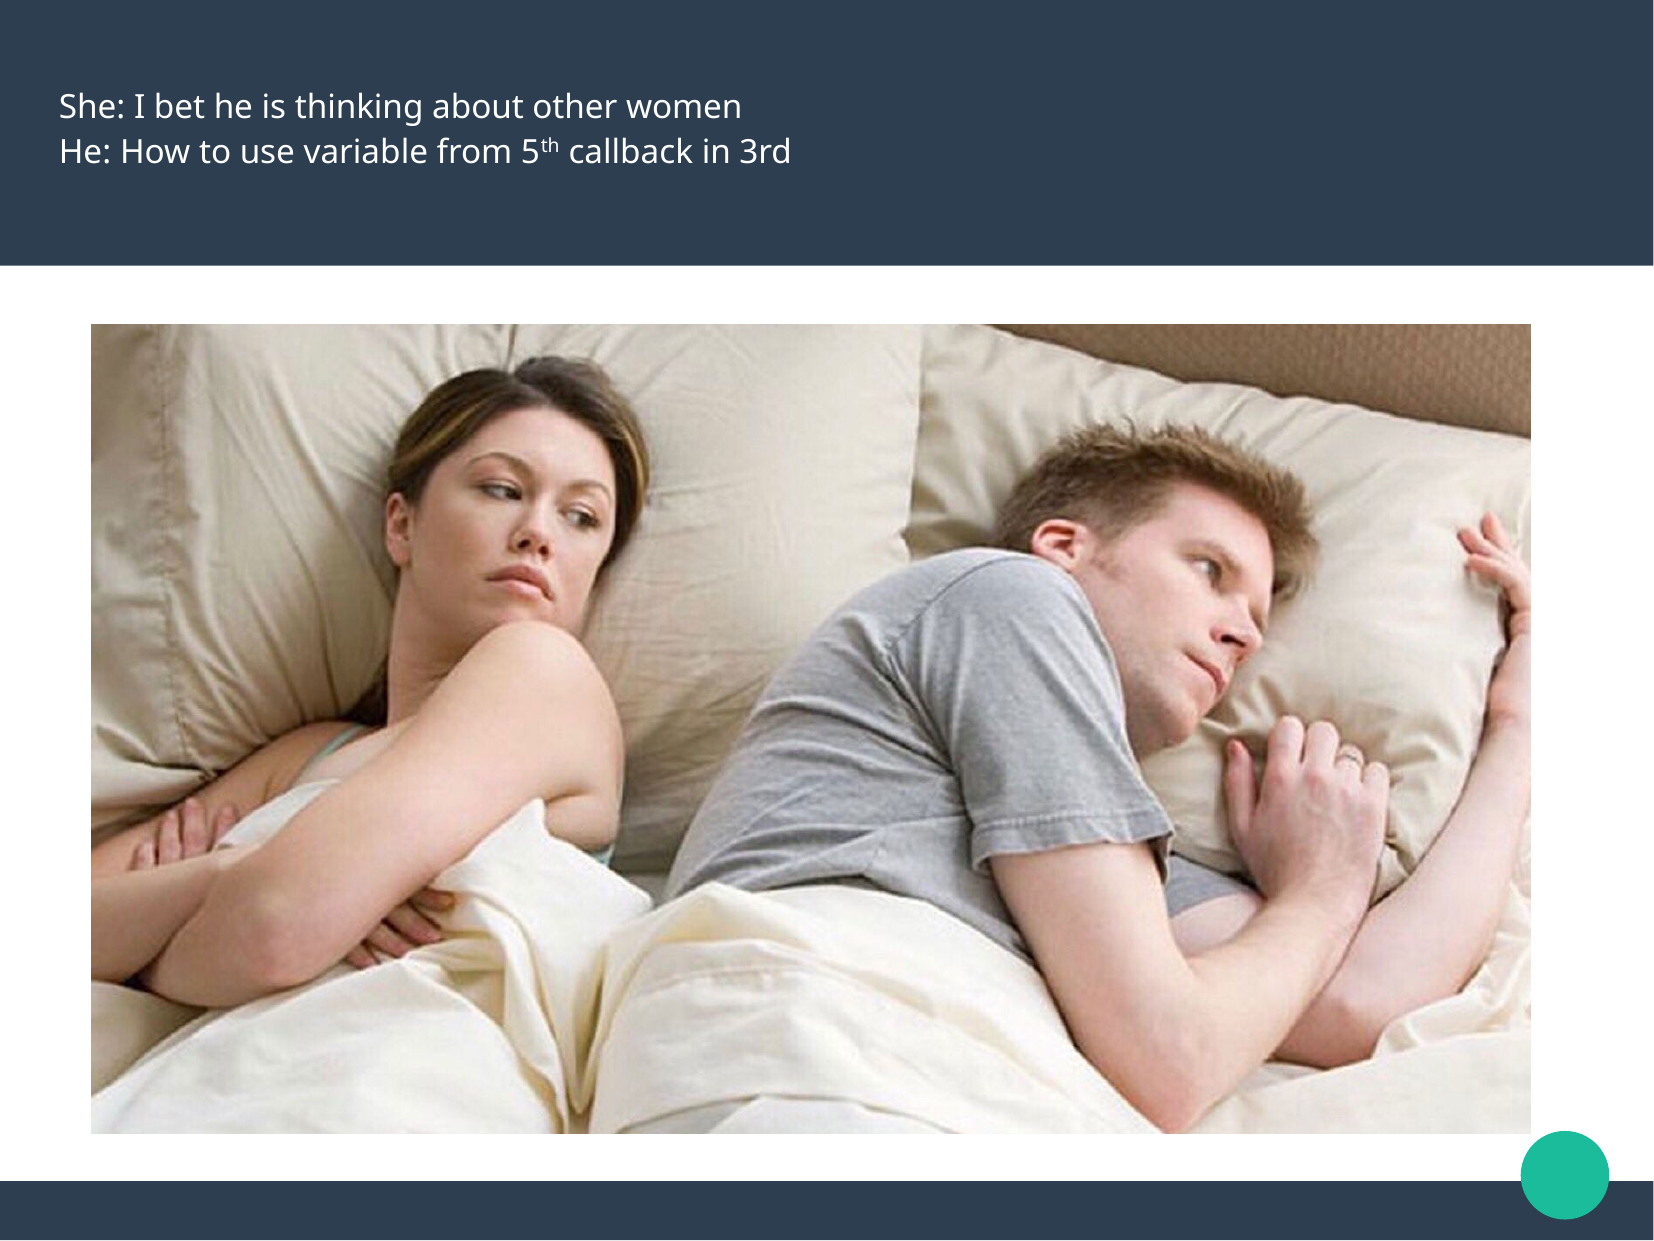

# She: I bet he is thinking about other women He: How to use variable from 5th callback in 3rd